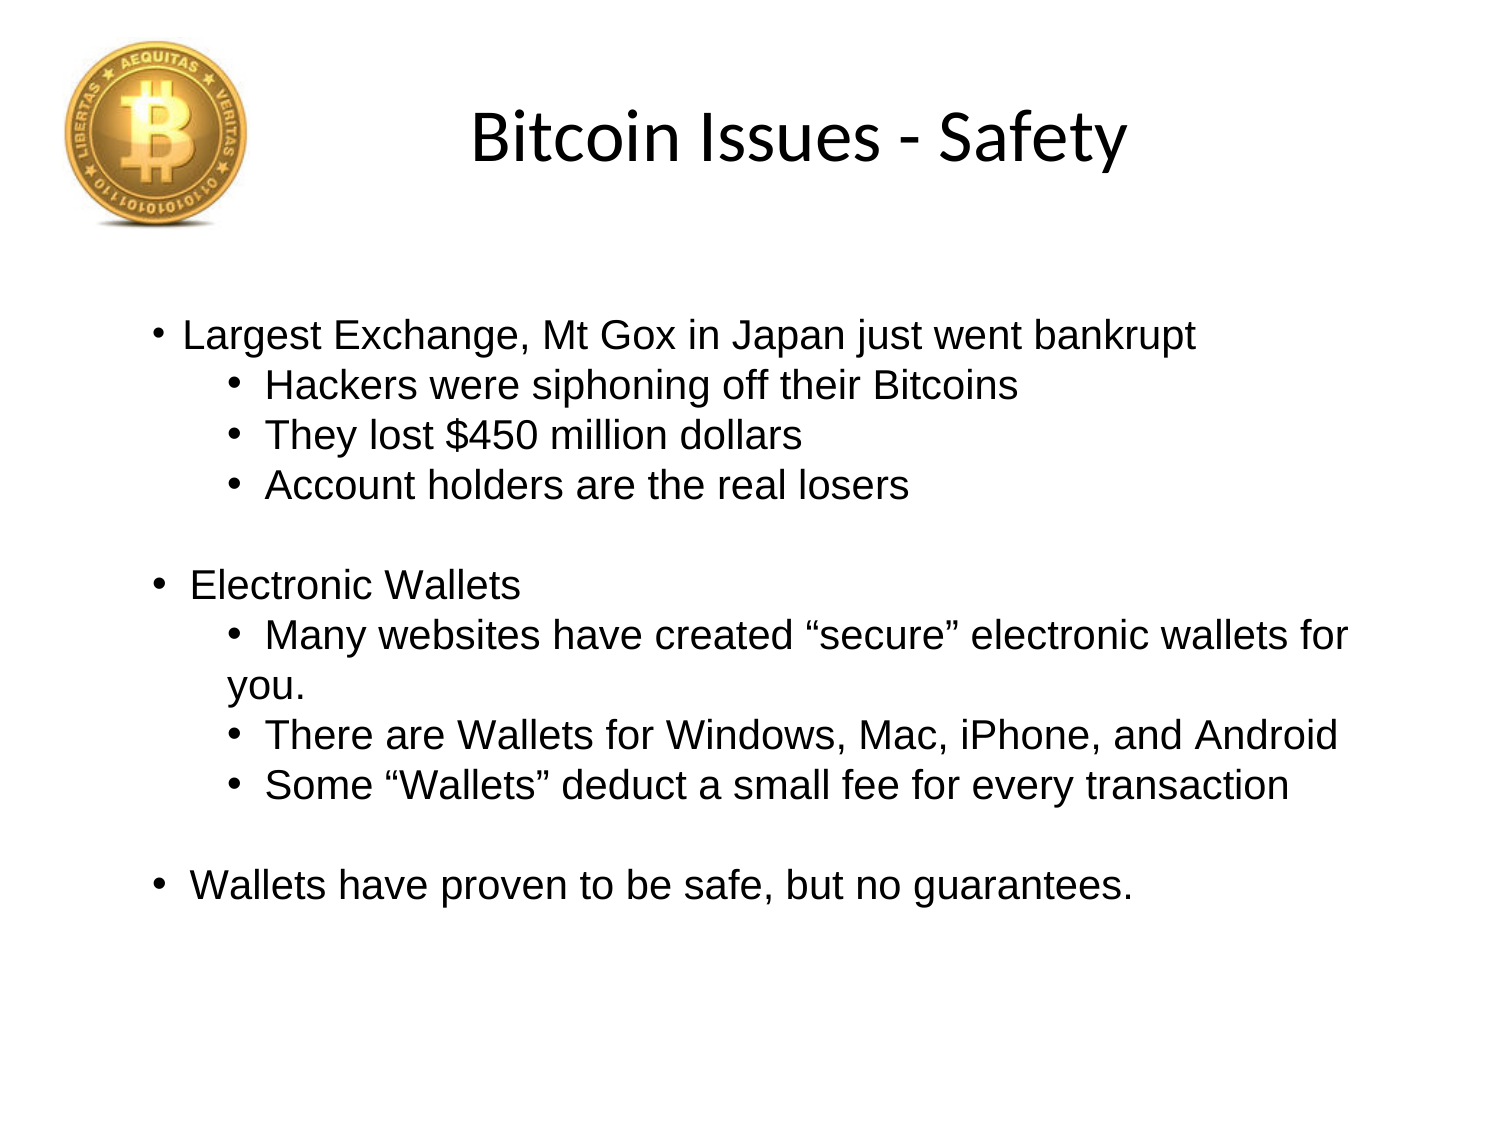

Bitcoin Issues - Safety
 Largest Exchange, Mt Gox in Japan just went bankrupt
 Hackers were siphoning off their Bitcoins
 They lost $450 million dollars
 Account holders are the real losers
 Electronic Wallets
 Many websites have created “secure” electronic wallets for you.
 There are Wallets for Windows, Mac, iPhone, and Android
 Some “Wallets” deduct a small fee for every transaction
 Wallets have proven to be safe, but no guarantees.